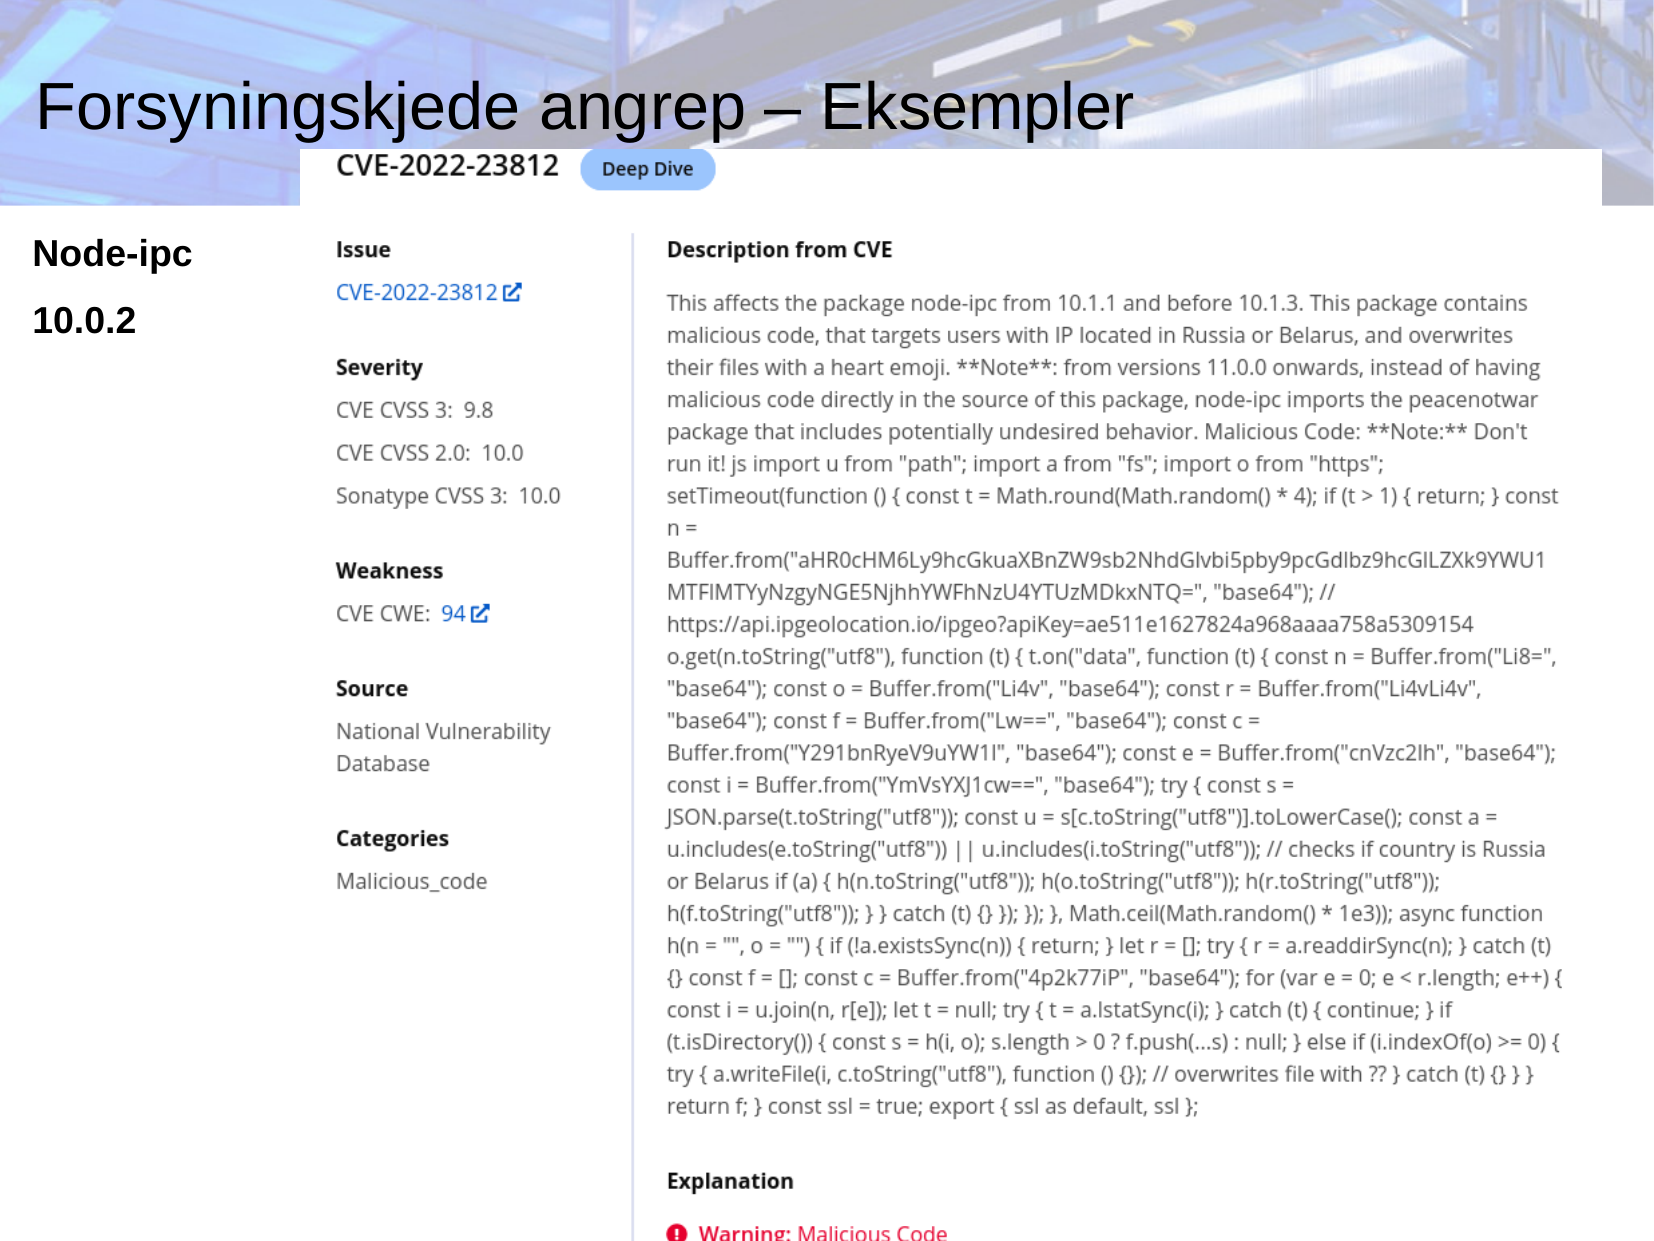

# Forsyningskjede angrep – Eksempler
Node-ipc
10.0.2